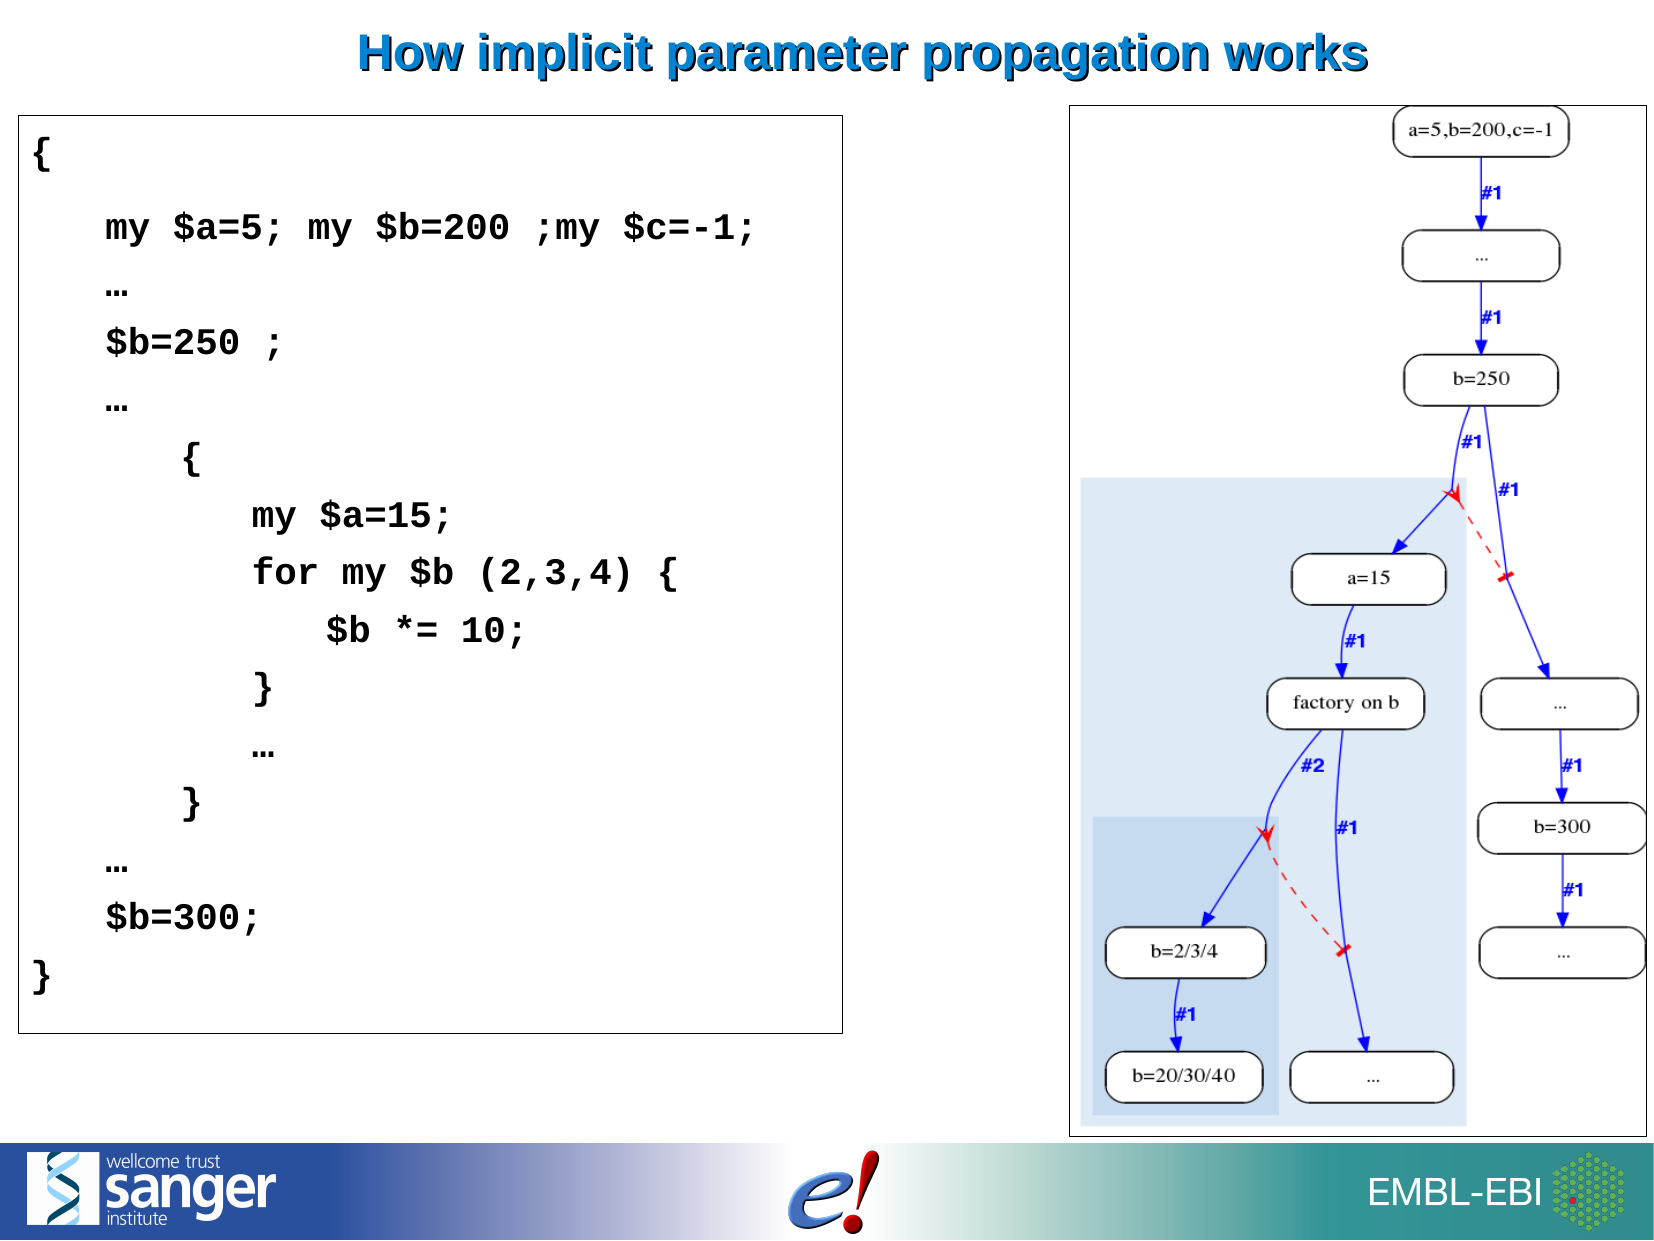

# How implicit parameter propagation works
{
my $a=5; my $b=200 ;my $c=-1;
…
$b=250 ;
…
{
			my $a=15;
			for my $b (2,3,4) {
				$b *= 10;
			}
			…
}
…
$b=300;
}